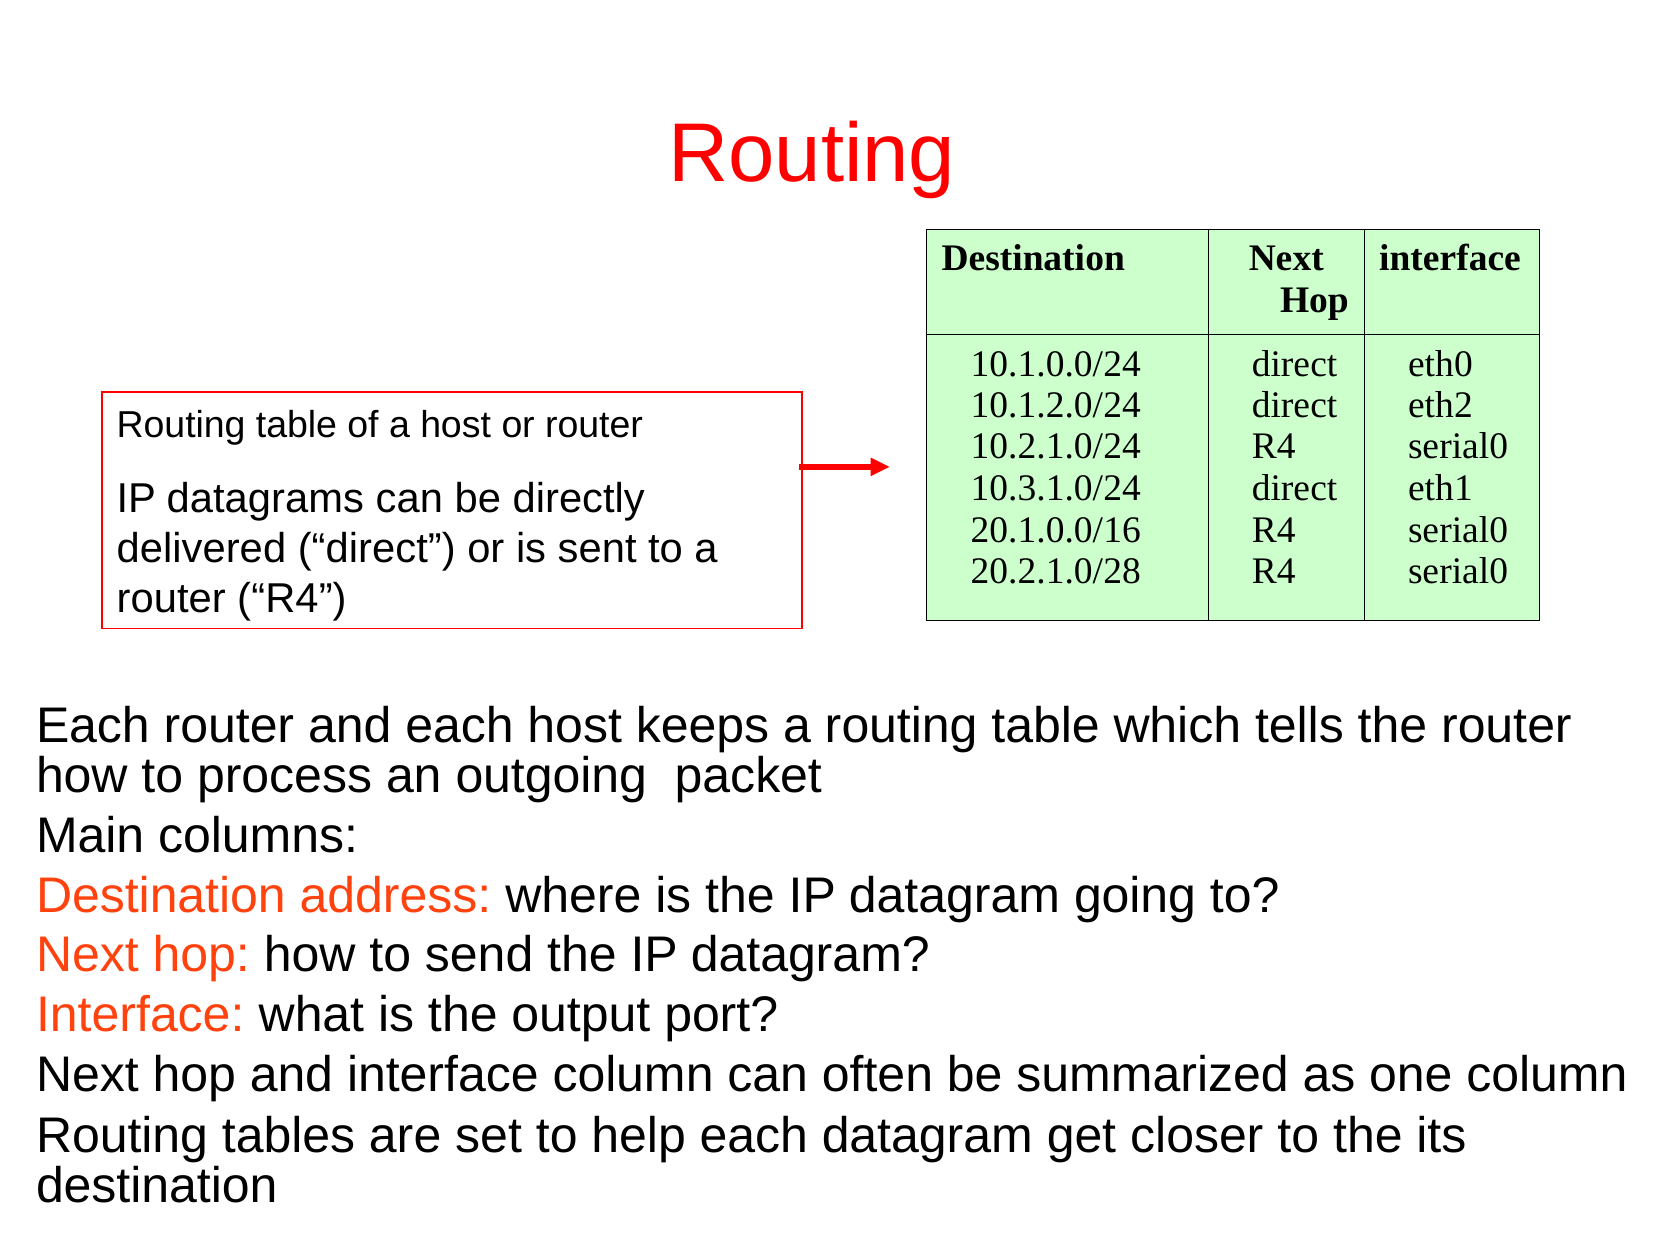

# Routing
| Destination | Next Hop | interface |
| --- | --- | --- |
| 10.1.0.0/24 10.1.2.0/24 10.2.1.0/24 10.3.1.0/24 20.1.0.0/16 20.2.1.0/28 | direct direct R4 direct R4 R4 | eth0 eth2 serial0 eth1 serial0 serial0 |
Routing table of a host or router
IP datagrams can be directly delivered (“direct”) or is sent to a router (“R4”)
Each router and each host keeps a routing table which tells the router how to process an outgoing packet
Main columns:
Destination address: where is the IP datagram going to?
Next hop: how to send the IP datagram?
Interface: what is the output port?
Next hop and interface column can often be summarized as one column
Routing tables are set to help each datagram get closer to the its destination